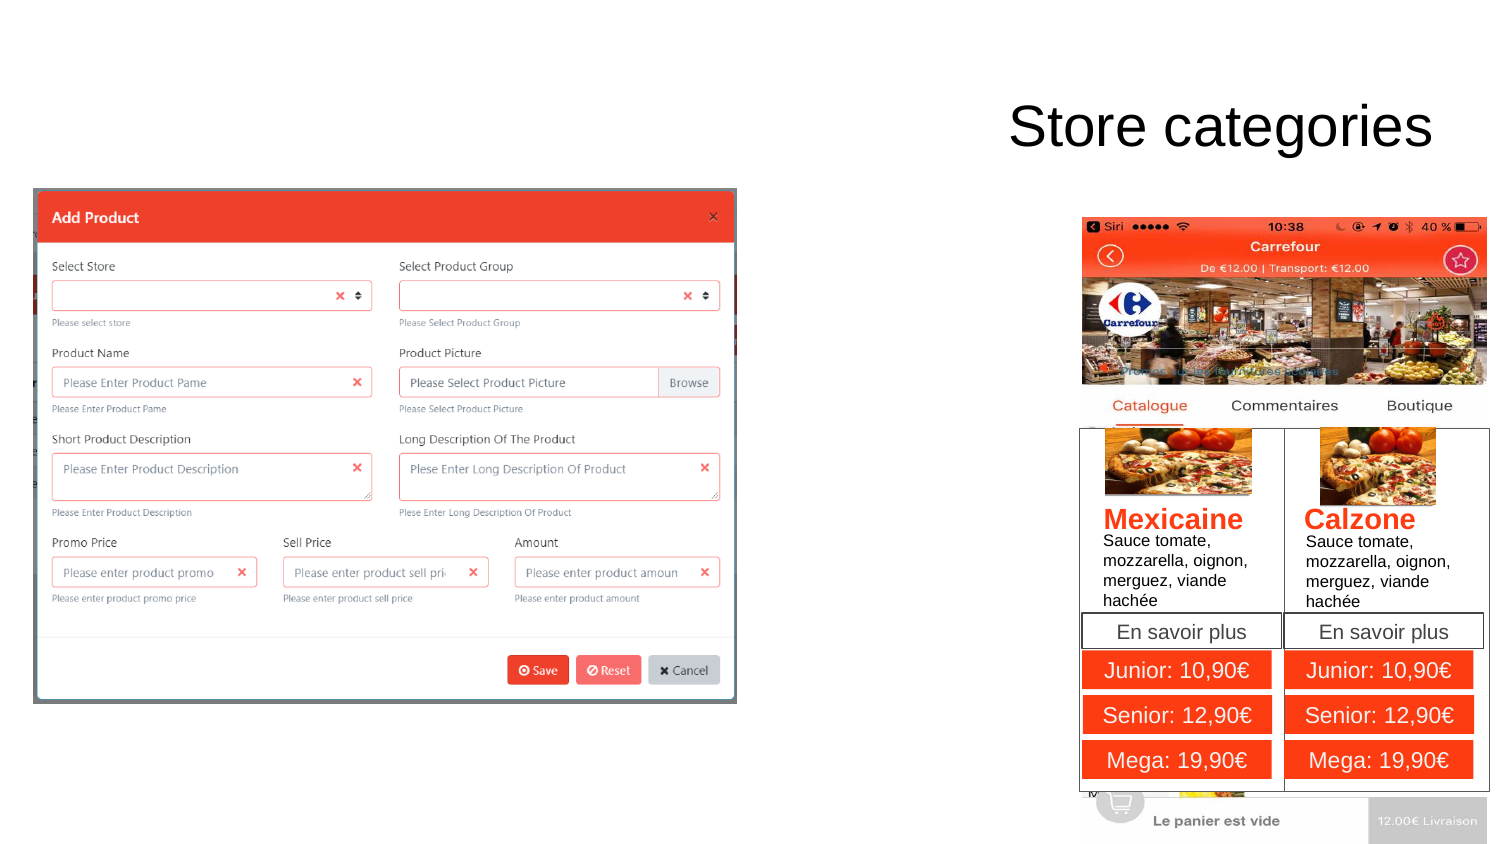

# Store categories
Calzone
Sauce tomate, mozzarella, oignon, merguez, viande hachée
Junior: 10,90€
Senior: 12,90€
Mega: 19,90€
Mexicaine
Sauce tomate, mozzarella, oignon, merguez, viande hachée
Junior: 10,90€
Senior: 12,90€
Mega: 19,90€
En savoir plus
En savoir plus